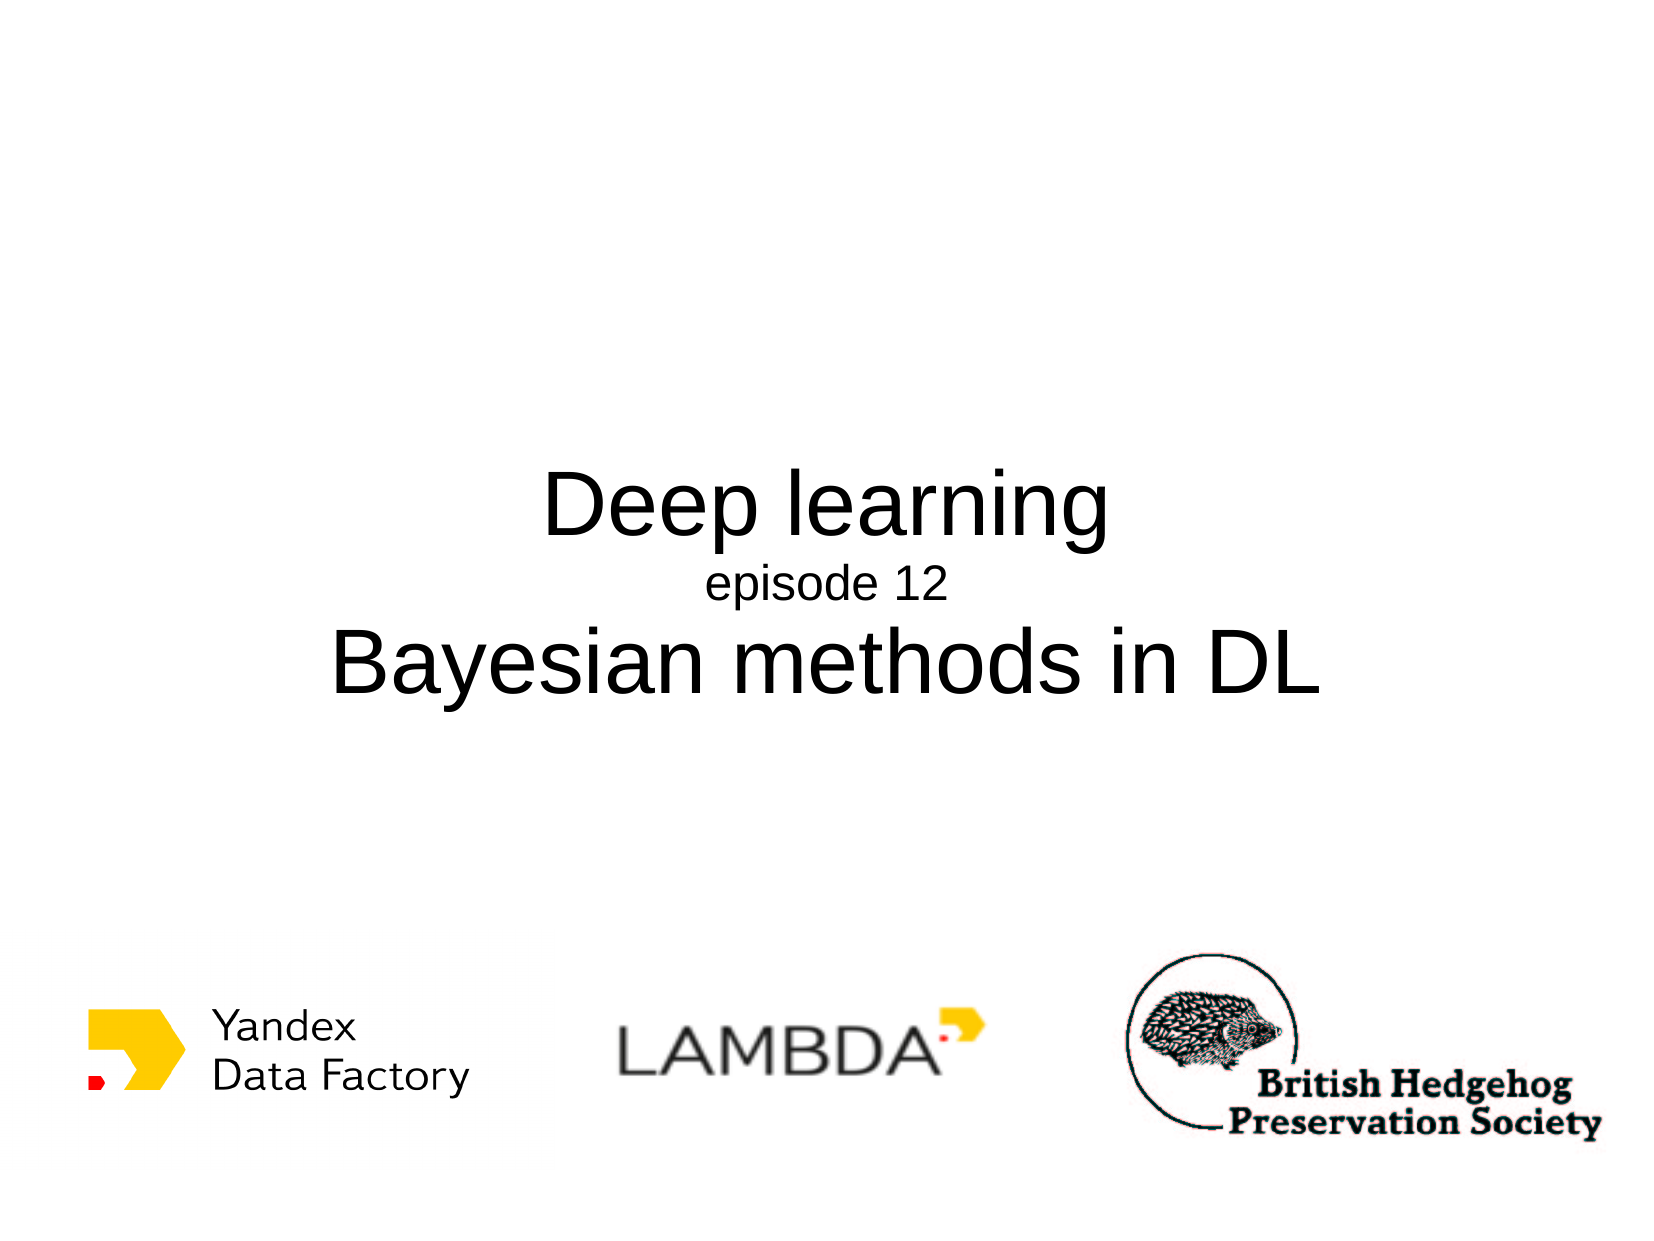

# Deep learning episode 12 Bayesian methods in DL